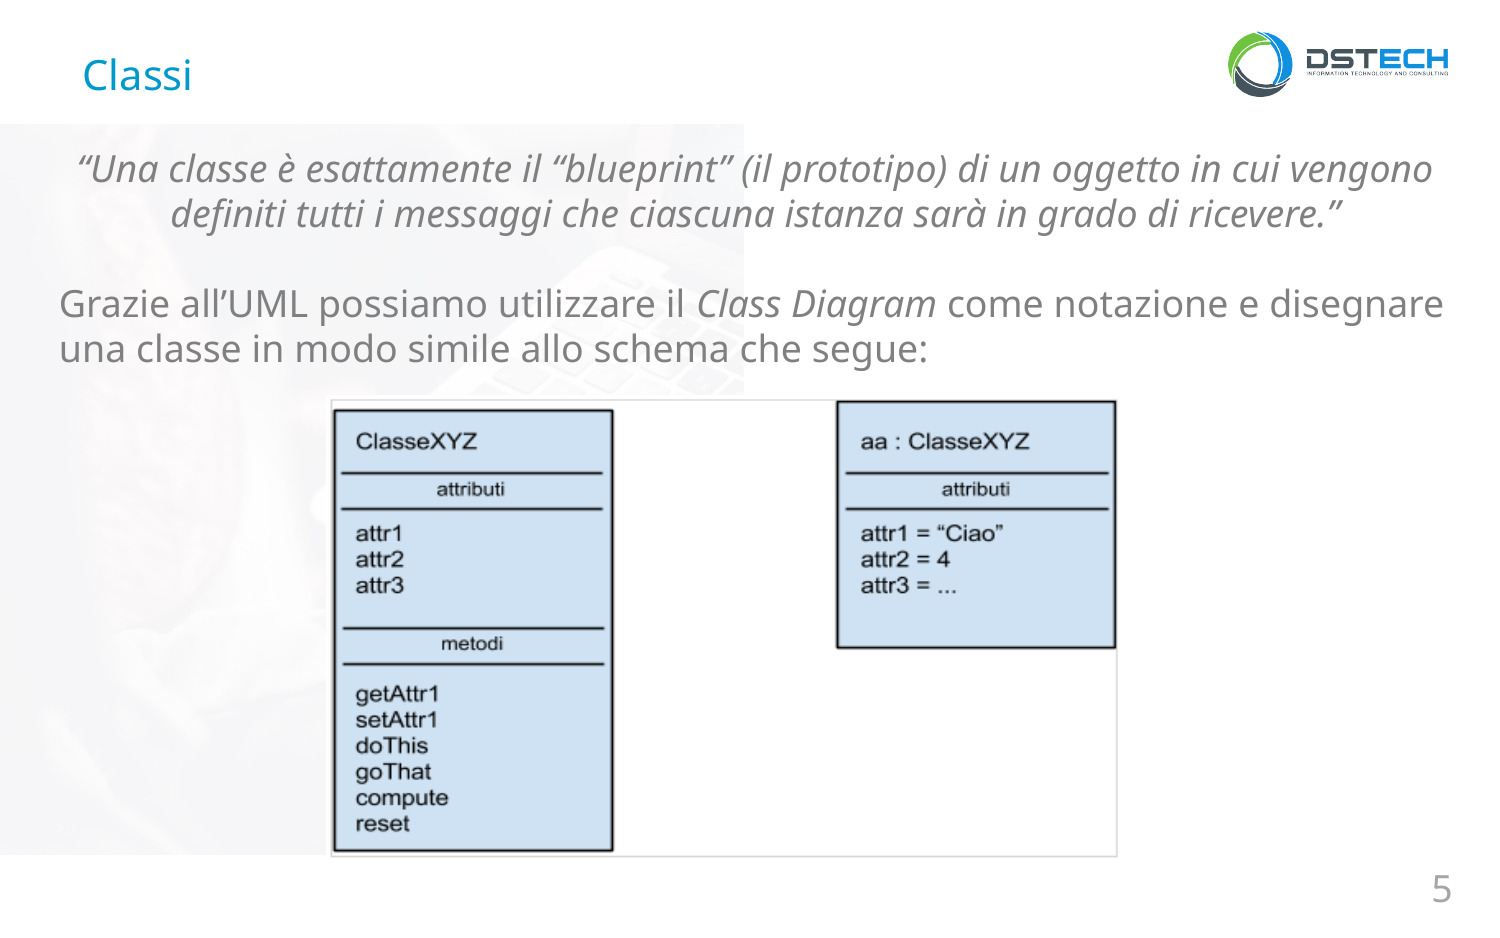

Classi
“Una classe è esattamente il “blueprint” (il prototipo) di un oggetto in cui vengono definiti tutti i messaggi che ciascuna istanza sarà in grado di ricevere.”
Grazie all’UML possiamo utilizzare il Class Diagram come notazione e disegnare una classe in modo simile allo schema che segue:
5